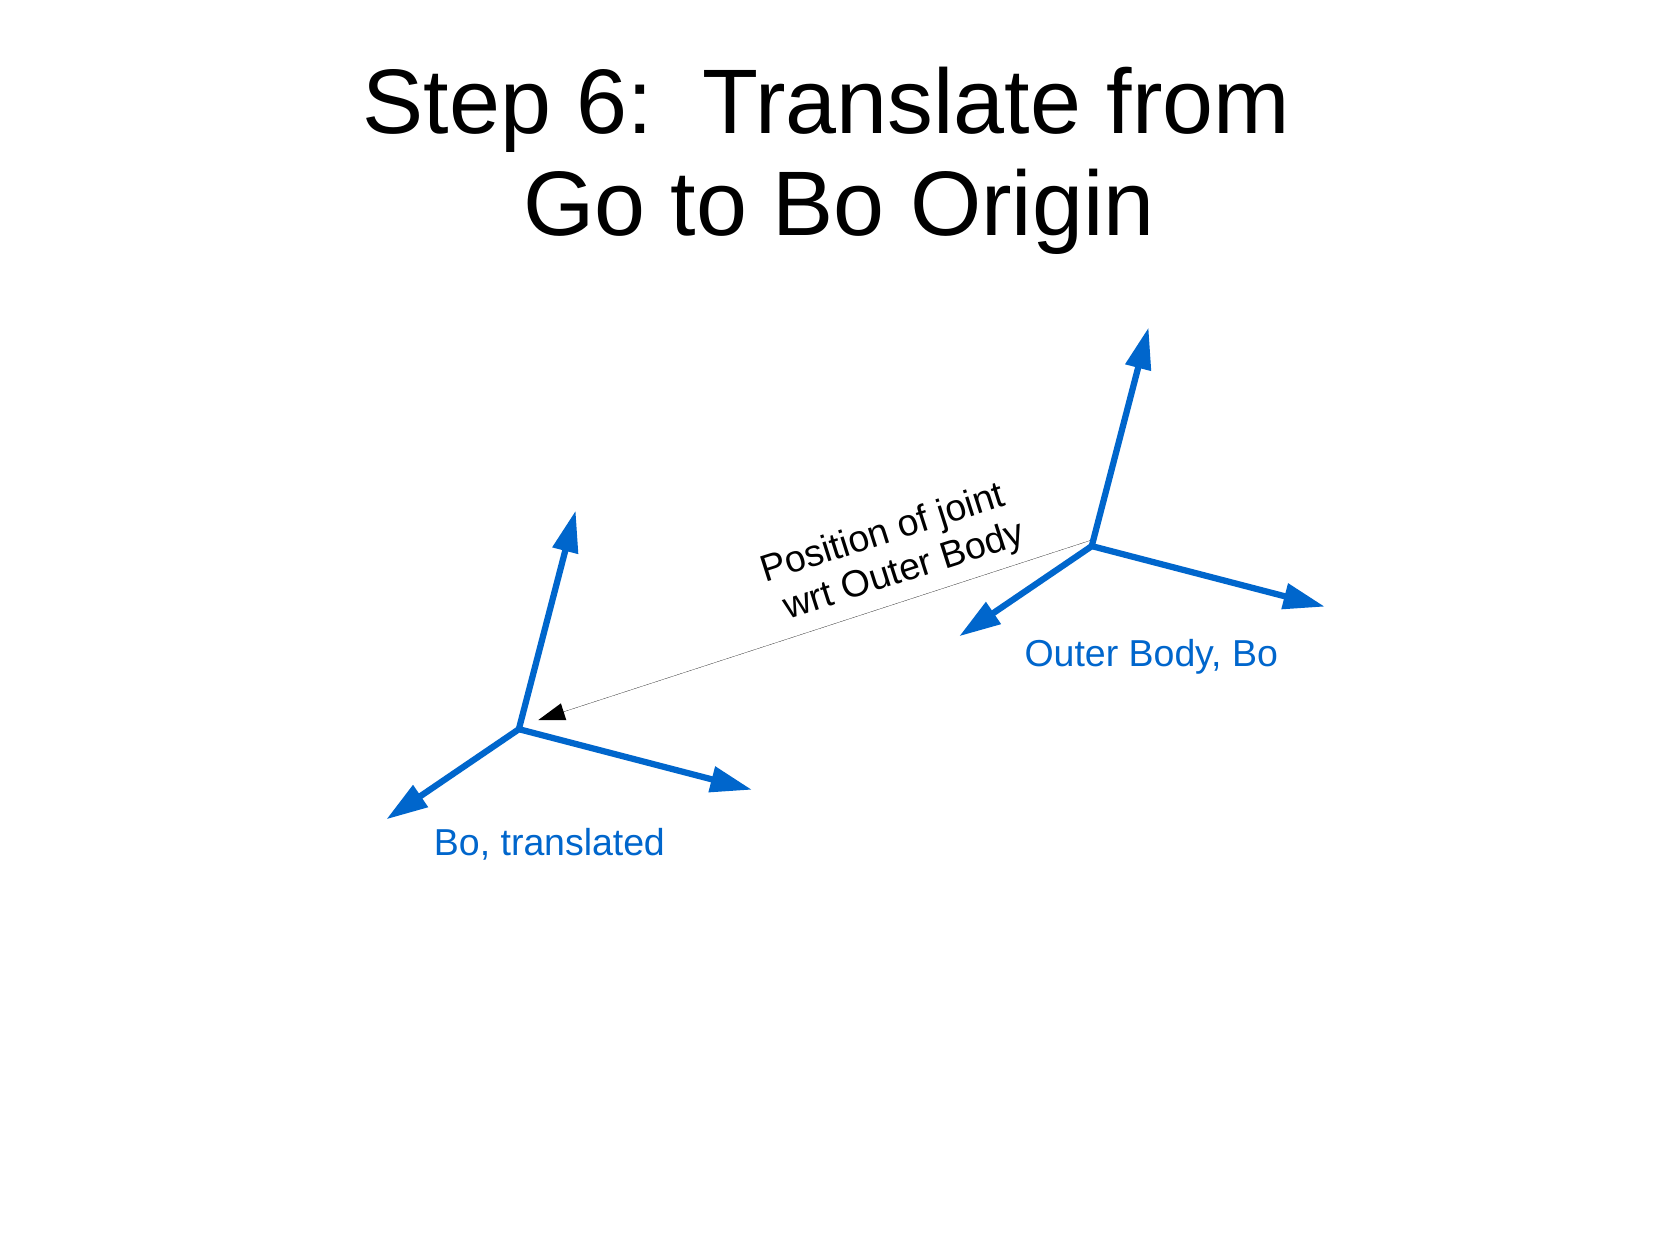

# Step 6: Translate from Go to Bo Origin
Position of joint
 wrt Outer Body
Outer Body, Bo
Bo, translated